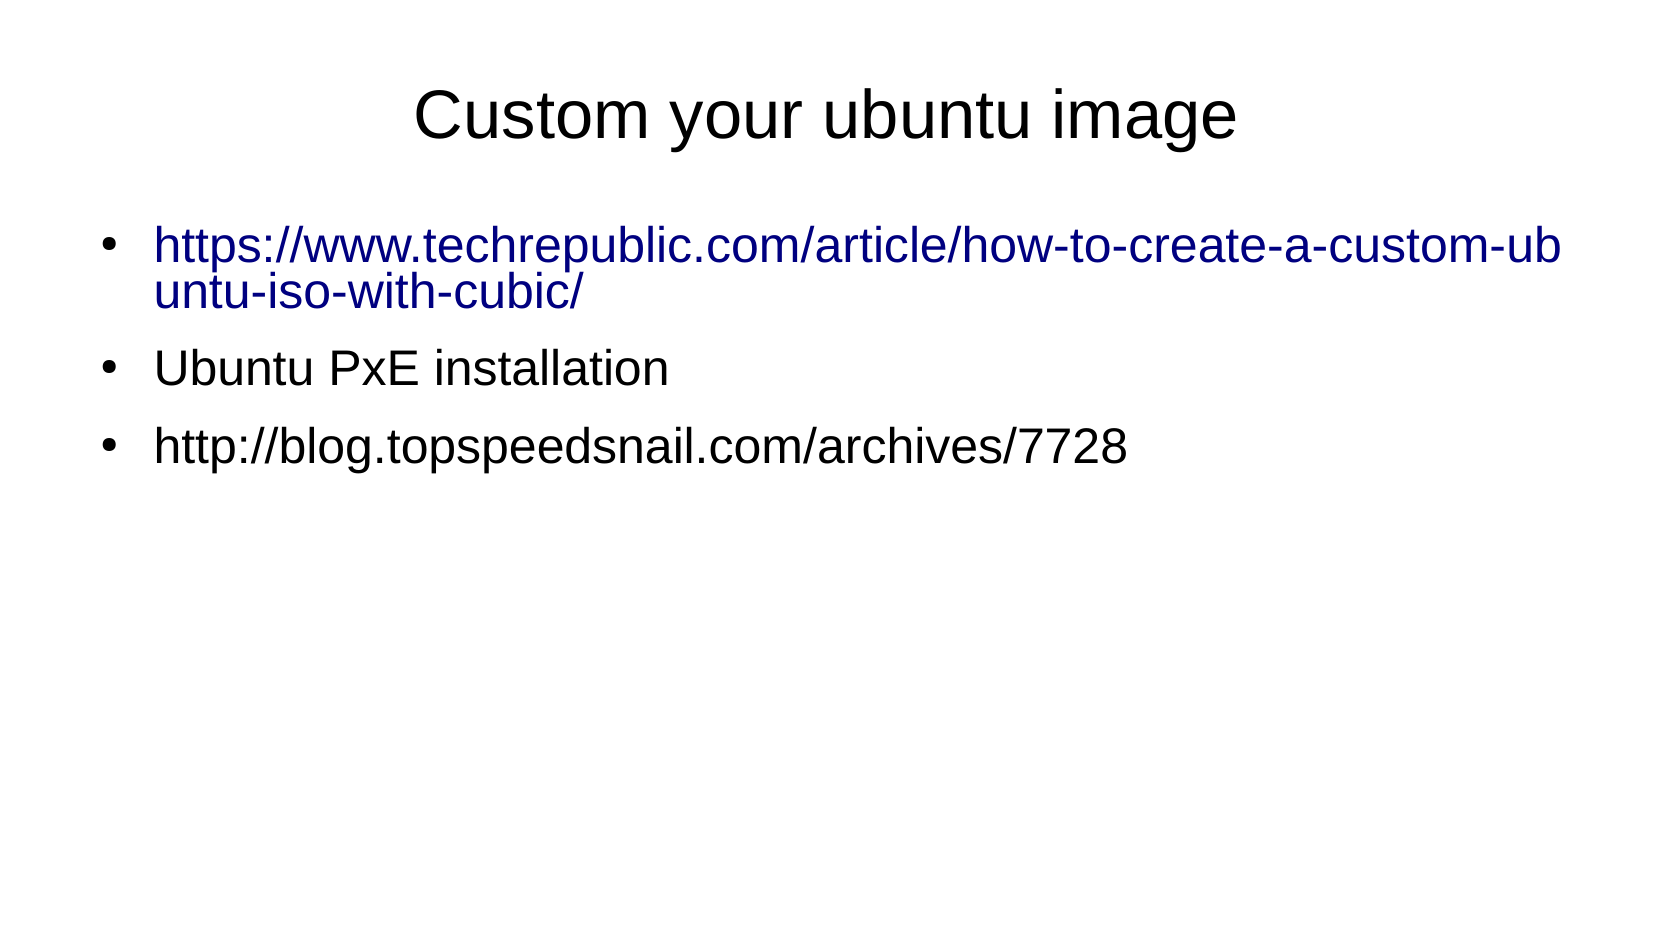

# Custom your ubuntu image
https://www.techrepublic.com/article/how-to-create-a-custom-ubuntu-iso-with-cubic/
Ubuntu PxE installation
http://blog.topspeedsnail.com/archives/7728